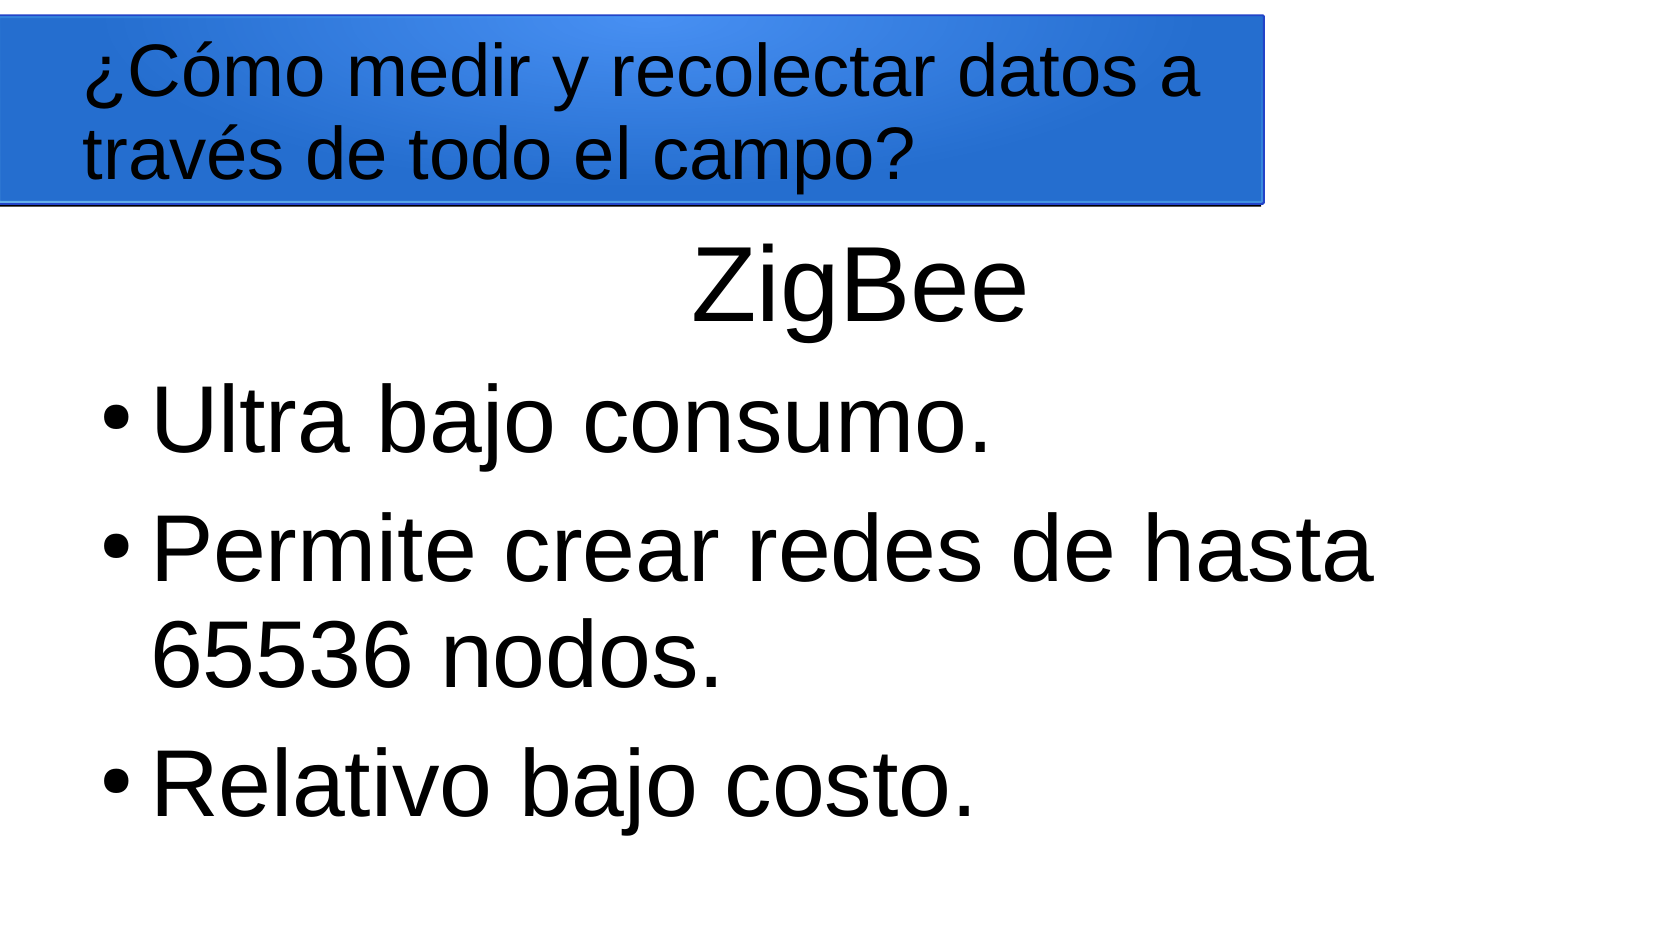

# ¿Cómo medir y recolectar datos a través de todo el campo?
ZigBee
Ultra bajo consumo.
Permite crear redes de hasta 65536 nodos.
Relativo bajo costo.